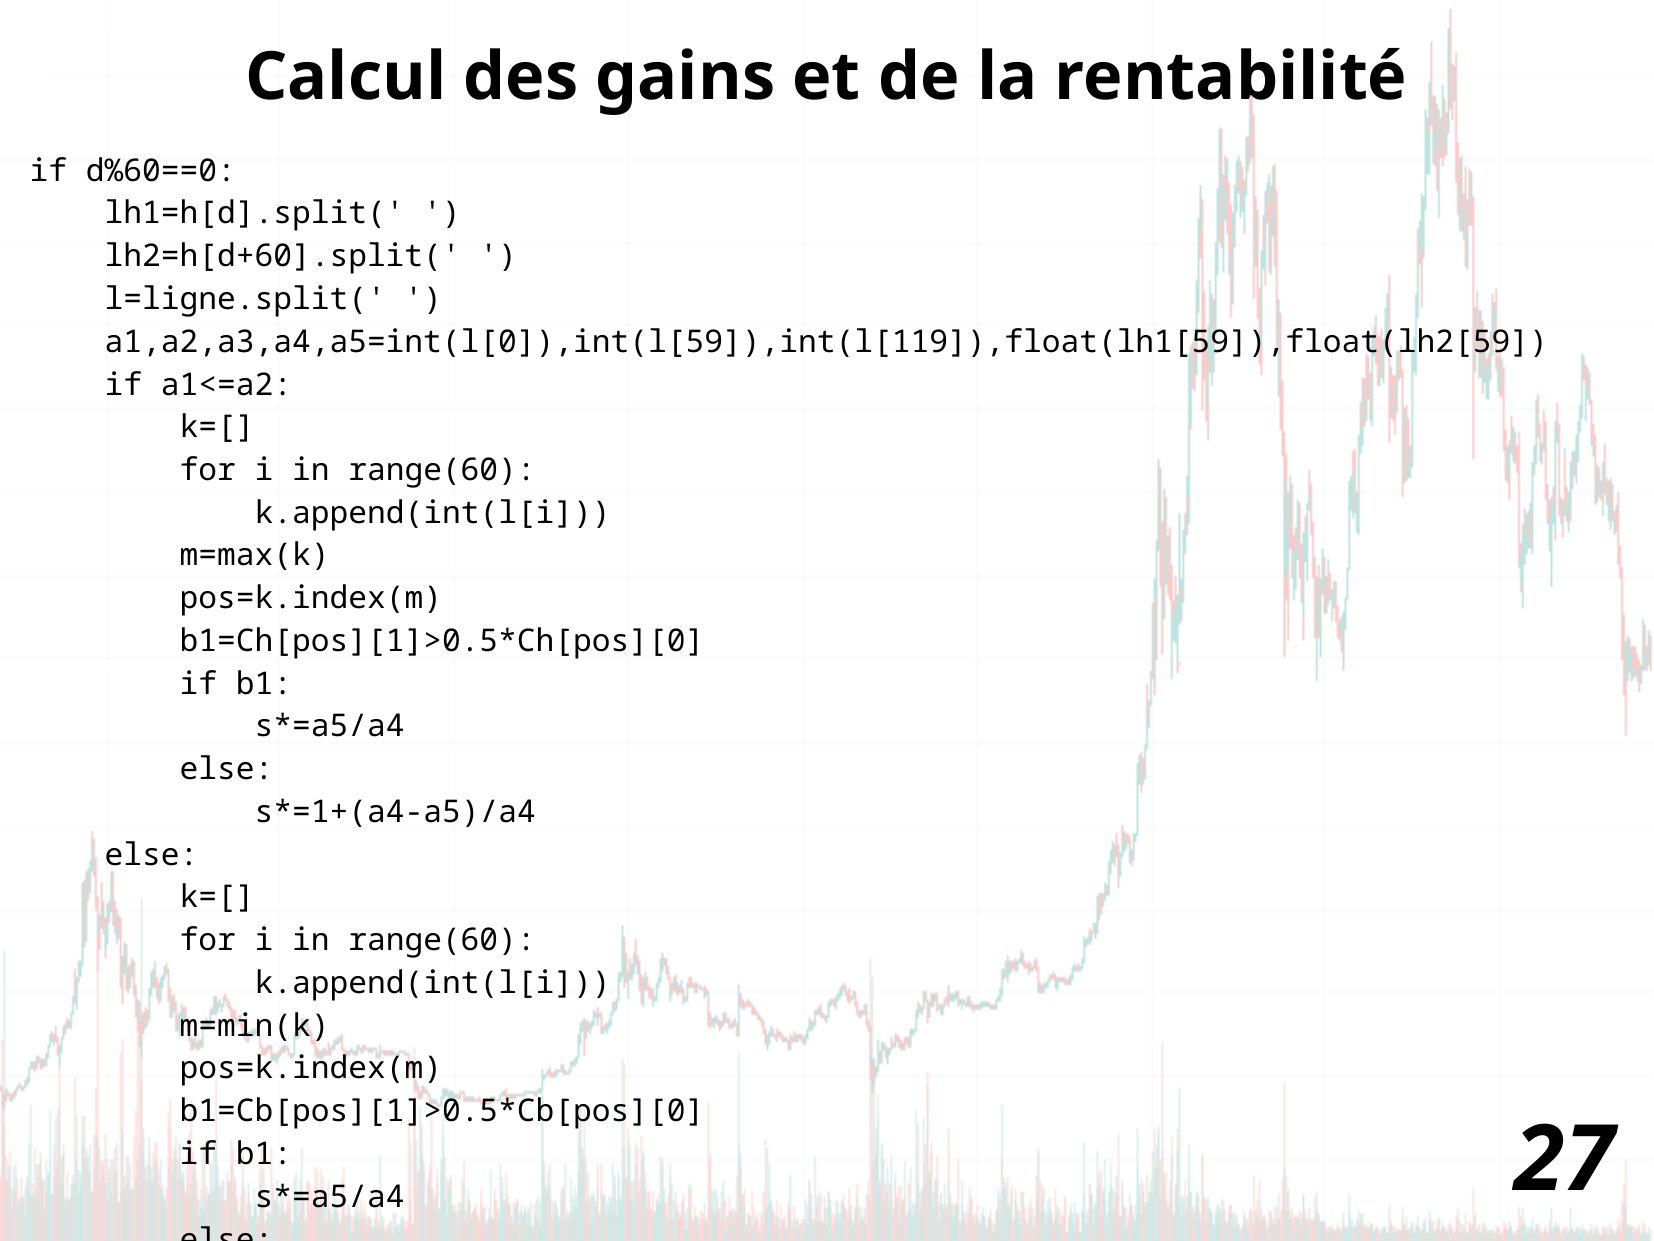

# Calcul des gains et de la rentabilité
if d%60==0:
 lh1=h[d].split(' ')
 lh2=h[d+60].split(' ')
 l=ligne.split(' ')
 a1,a2,a3,a4,a5=int(l[0]),int(l[59]),int(l[119]),float(lh1[59]),float(lh2[59])
 if a1<=a2:
 k=[]
 for i in range(60):
 k.append(int(l[i]))
 m=max(k)
 pos=k.index(m)
 b1=Ch[pos][1]>0.5*Ch[pos][0]
 if b1:
 s*=a5/a4
 else:
 s*=1+(a4-a5)/a4
 else:
 k=[]
 for i in range(60):
 k.append(int(l[i]))
 m=min(k)
 pos=k.index(m)
 b1=Cb[pos][1]>0.5*Cb[pos][0]
 if b1:
 s*=a5/a4
 else:
 s*=1+(a4-a5)/a4
27